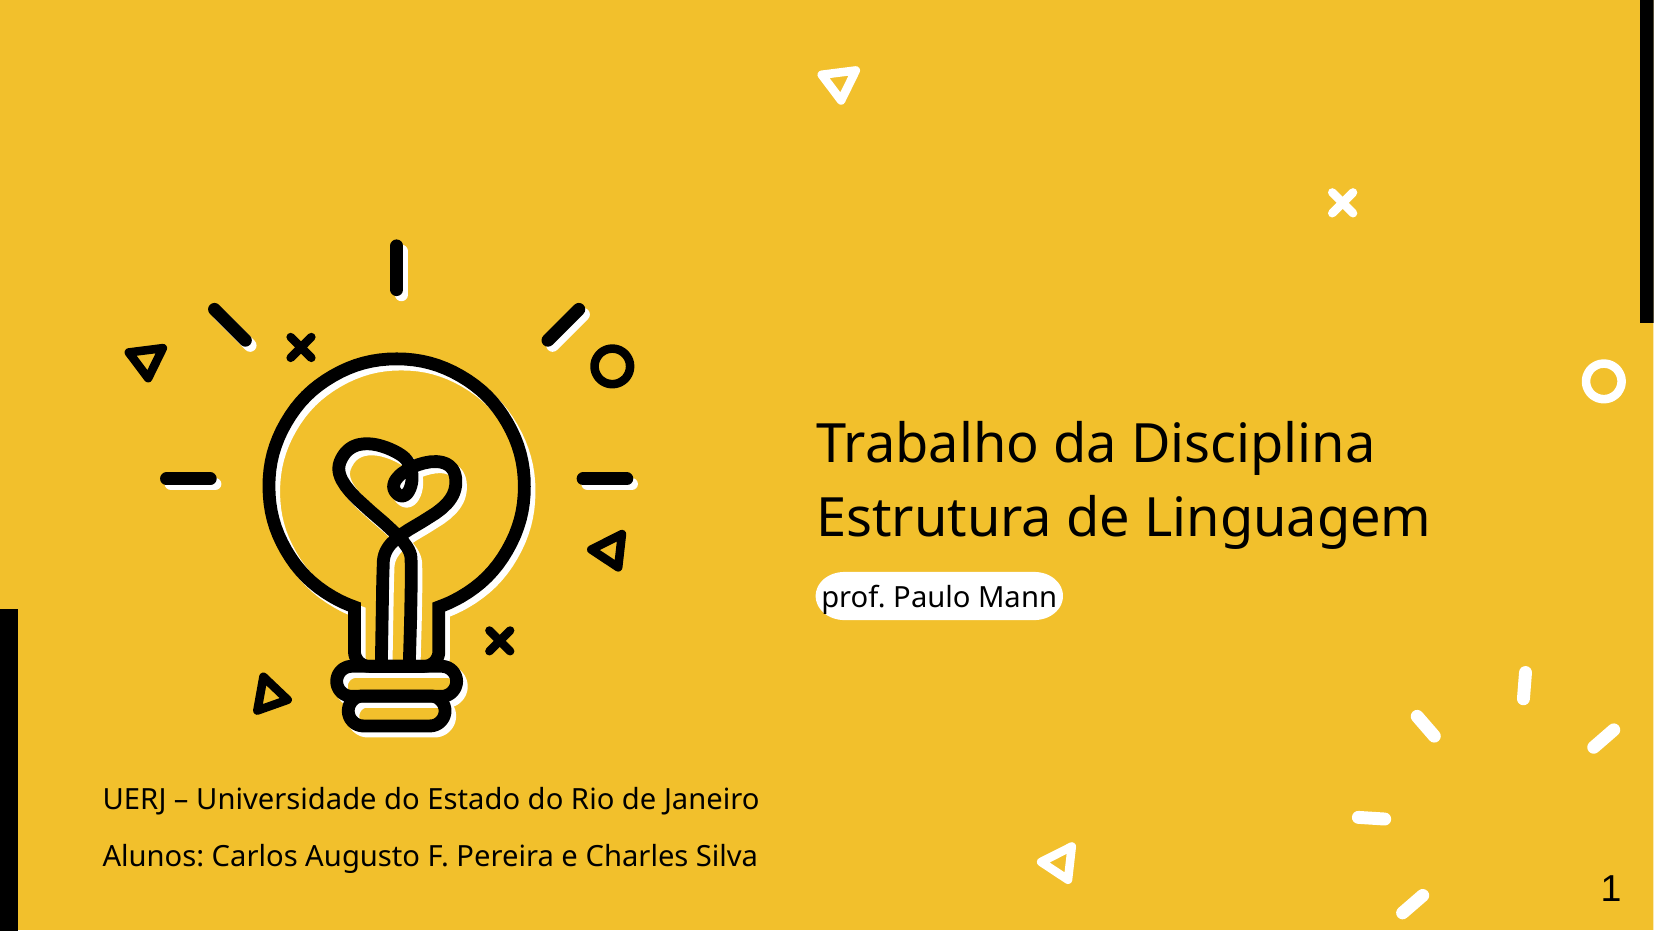

# Trabalho da Disciplina Estrutura de Linguagem
prof. Paulo Mann
UERJ – Universidade do Estado do Rio de Janeiro
Alunos: Carlos Augusto F. Pereira e Charles Silva